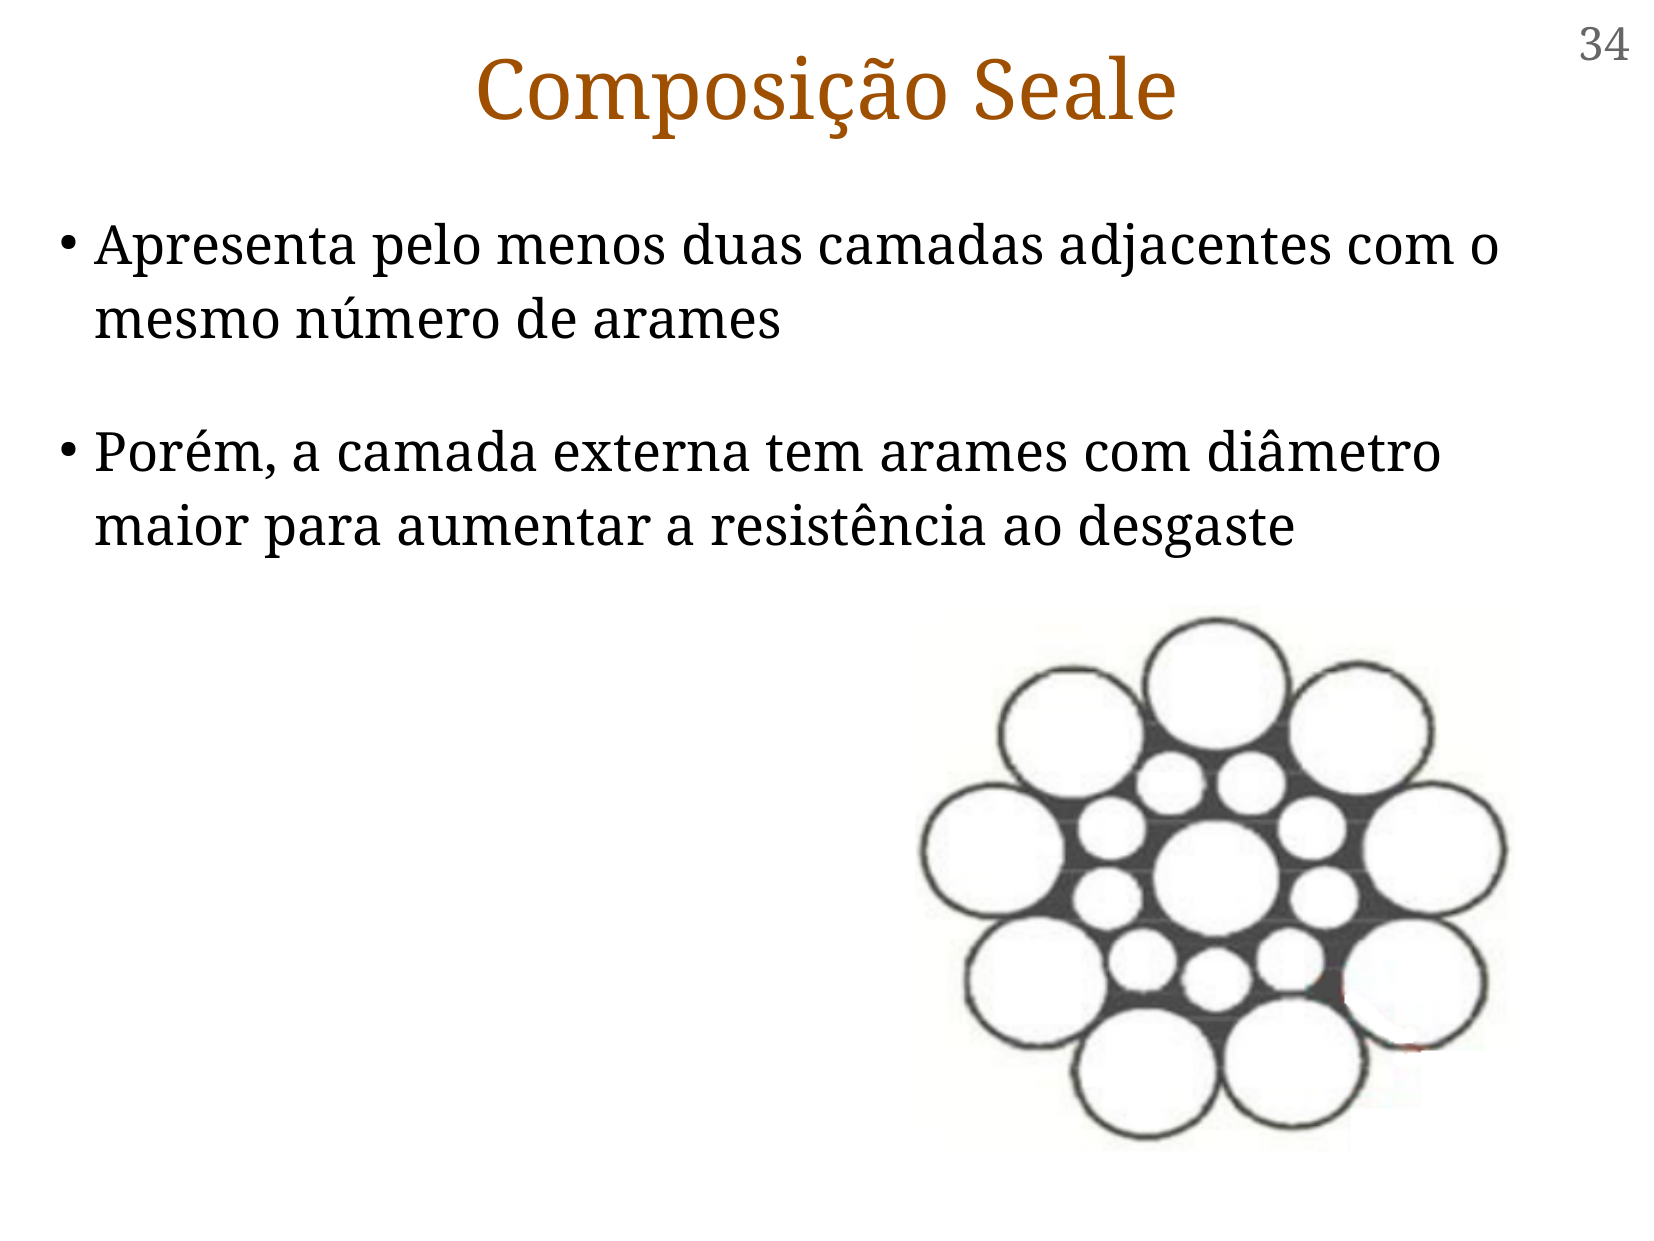

34
# Composição Seale
Apresenta pelo menos duas camadas adjacentes com o mesmo número de arames
Porém, a camada externa tem arames com diâmetro maior para aumentar a resistência ao desgaste